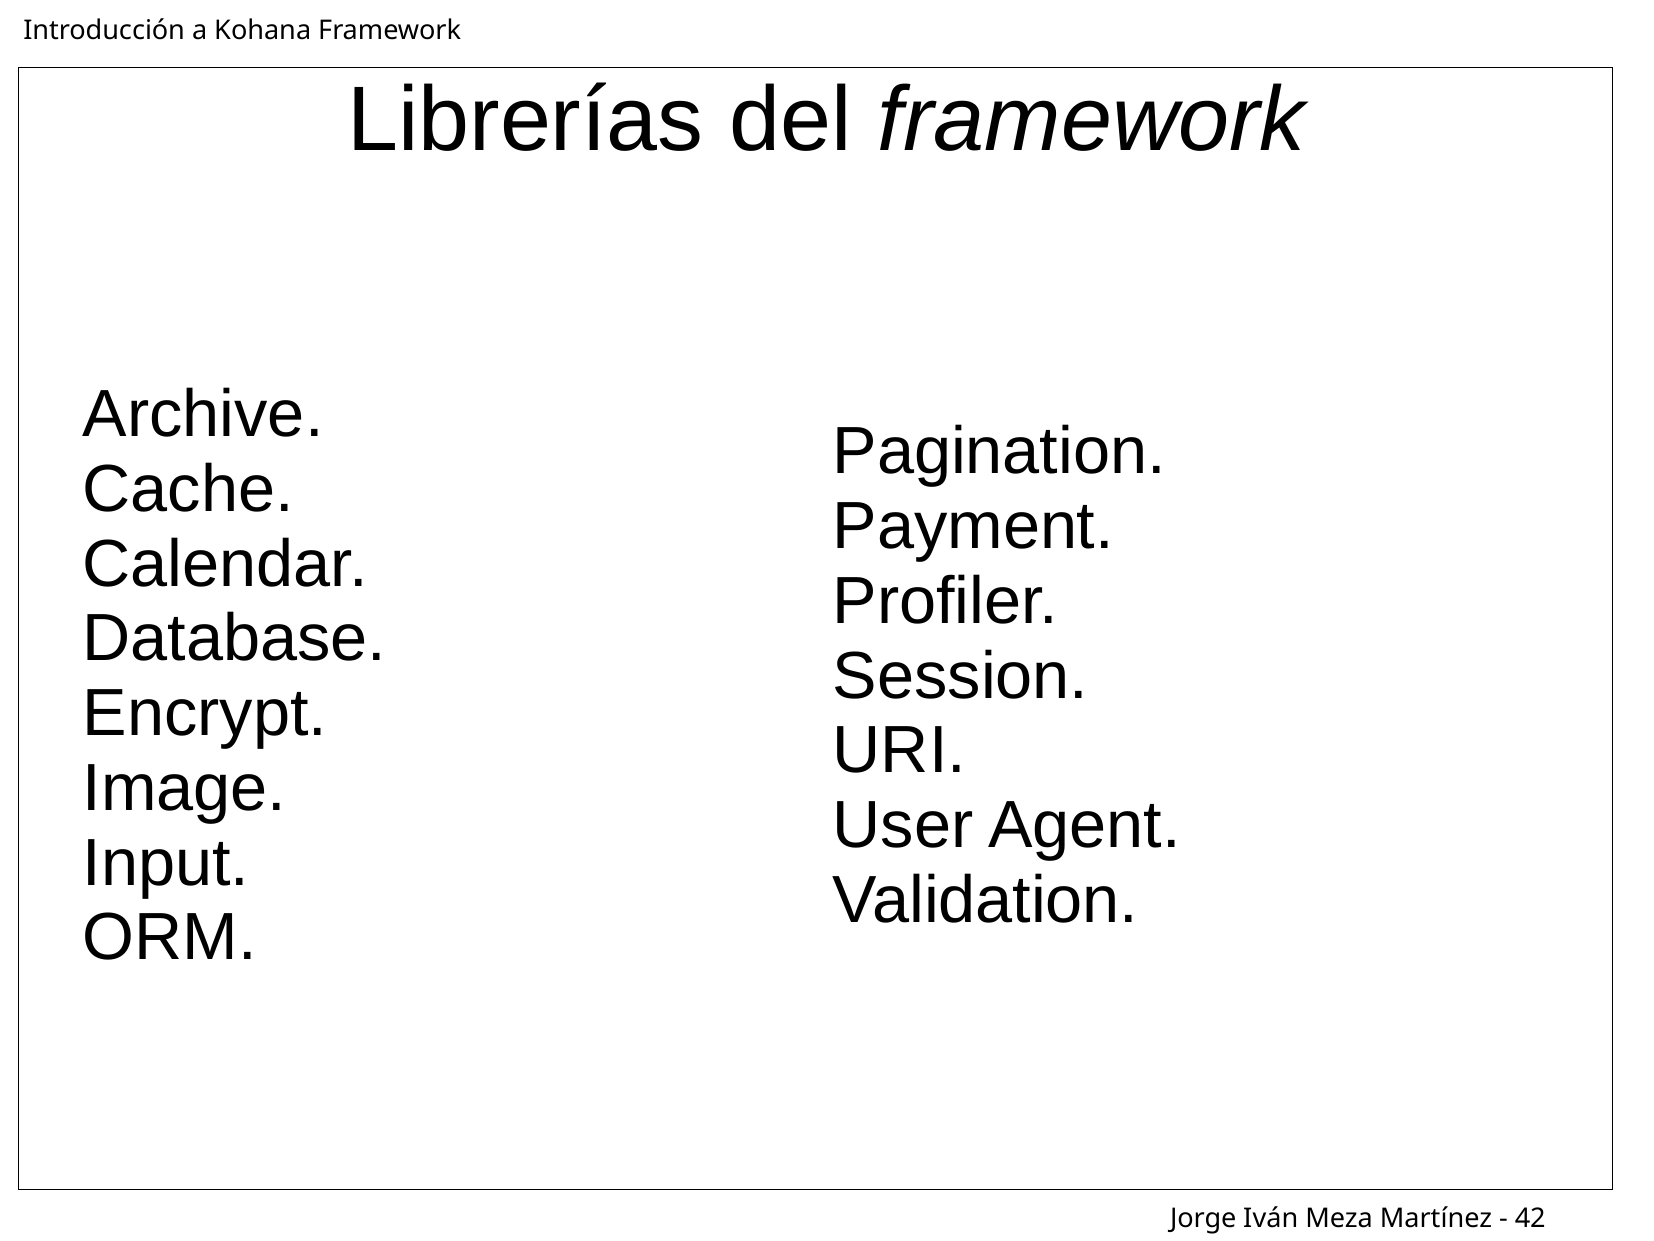

# Librerías del framework
Archive.
Cache.
Calendar.
Database.
Encrypt.
Image.
Input.
ORM.
Pagination.
Payment.
Profiler.
Session.
URI.
User Agent.
Validation.